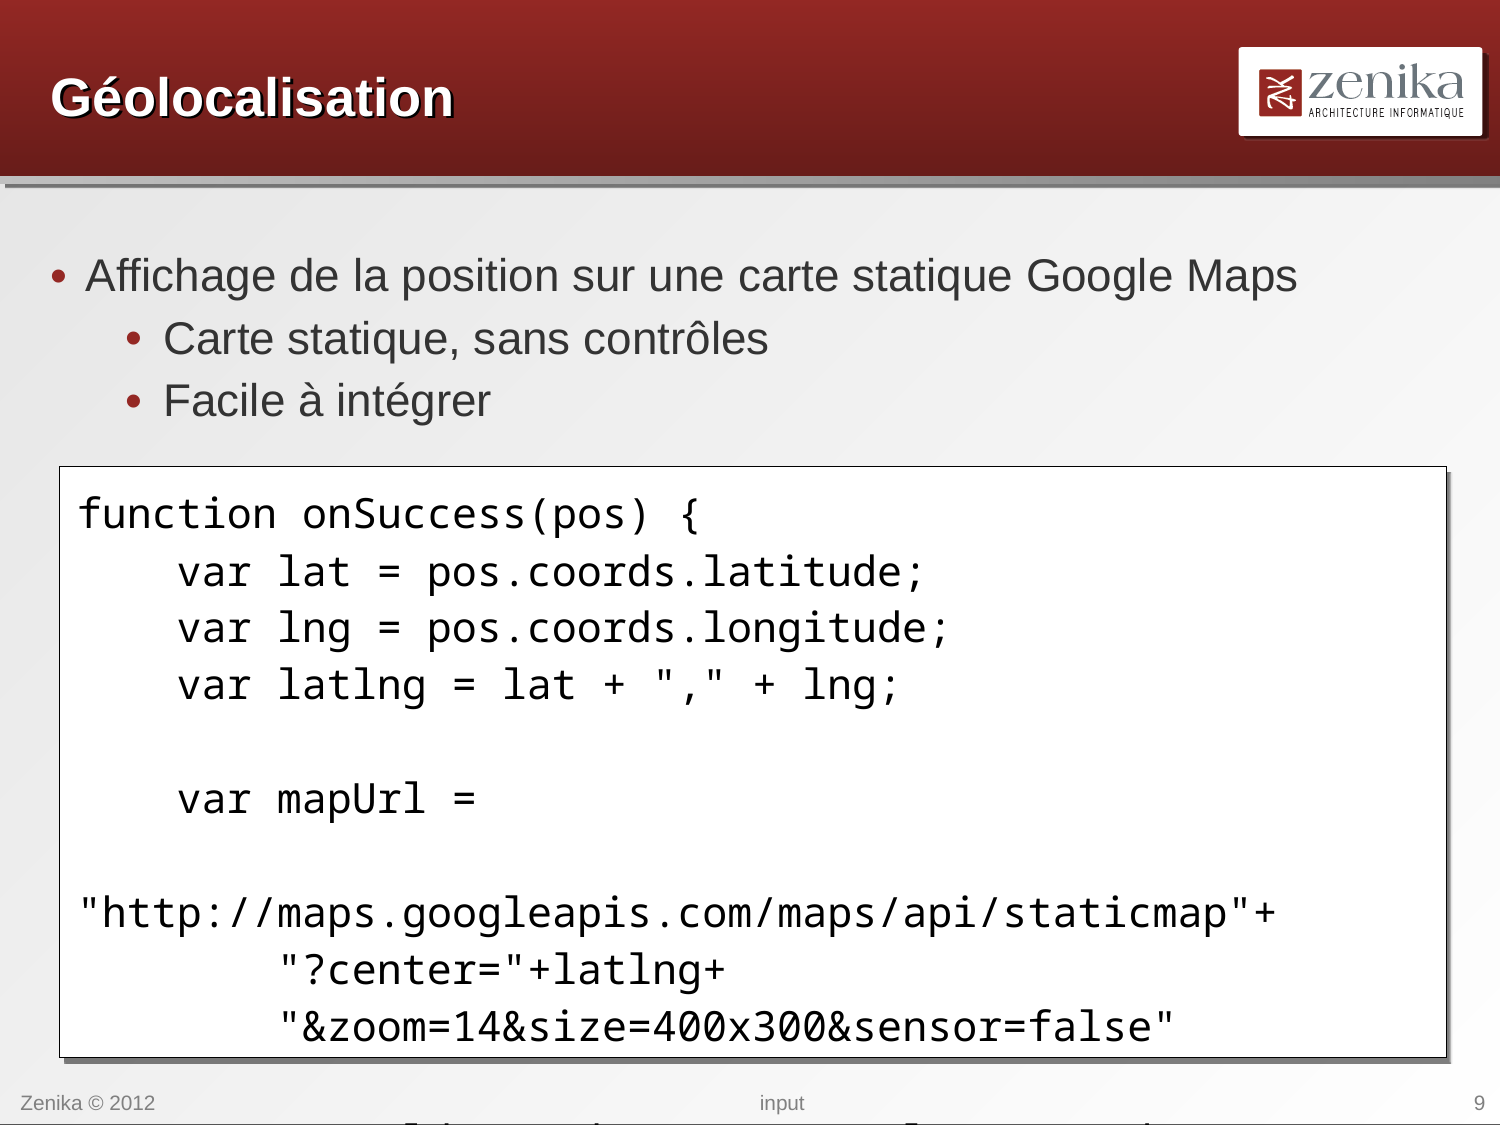

# Géolocalisation
Affichage de la position sur une carte statique Google Maps
Carte statique, sans contrôles
Facile à intégrer
function onSuccess(pos) {
 var lat = pos.coords.latitude;
 var lng = pos.coords.longitude;
 var latlng = lat + "," + lng;
 var mapUrl =
 "http://maps.googleapis.com/maps/api/staticmap"+
 "?center="+latlng+
 "&zoom=14&size=400x300&sensor=false"
 var mapHolder = document.getElementById("map");
 mapHolder.innerHTML = "<img src='"+mapUrl+"'/>";
};